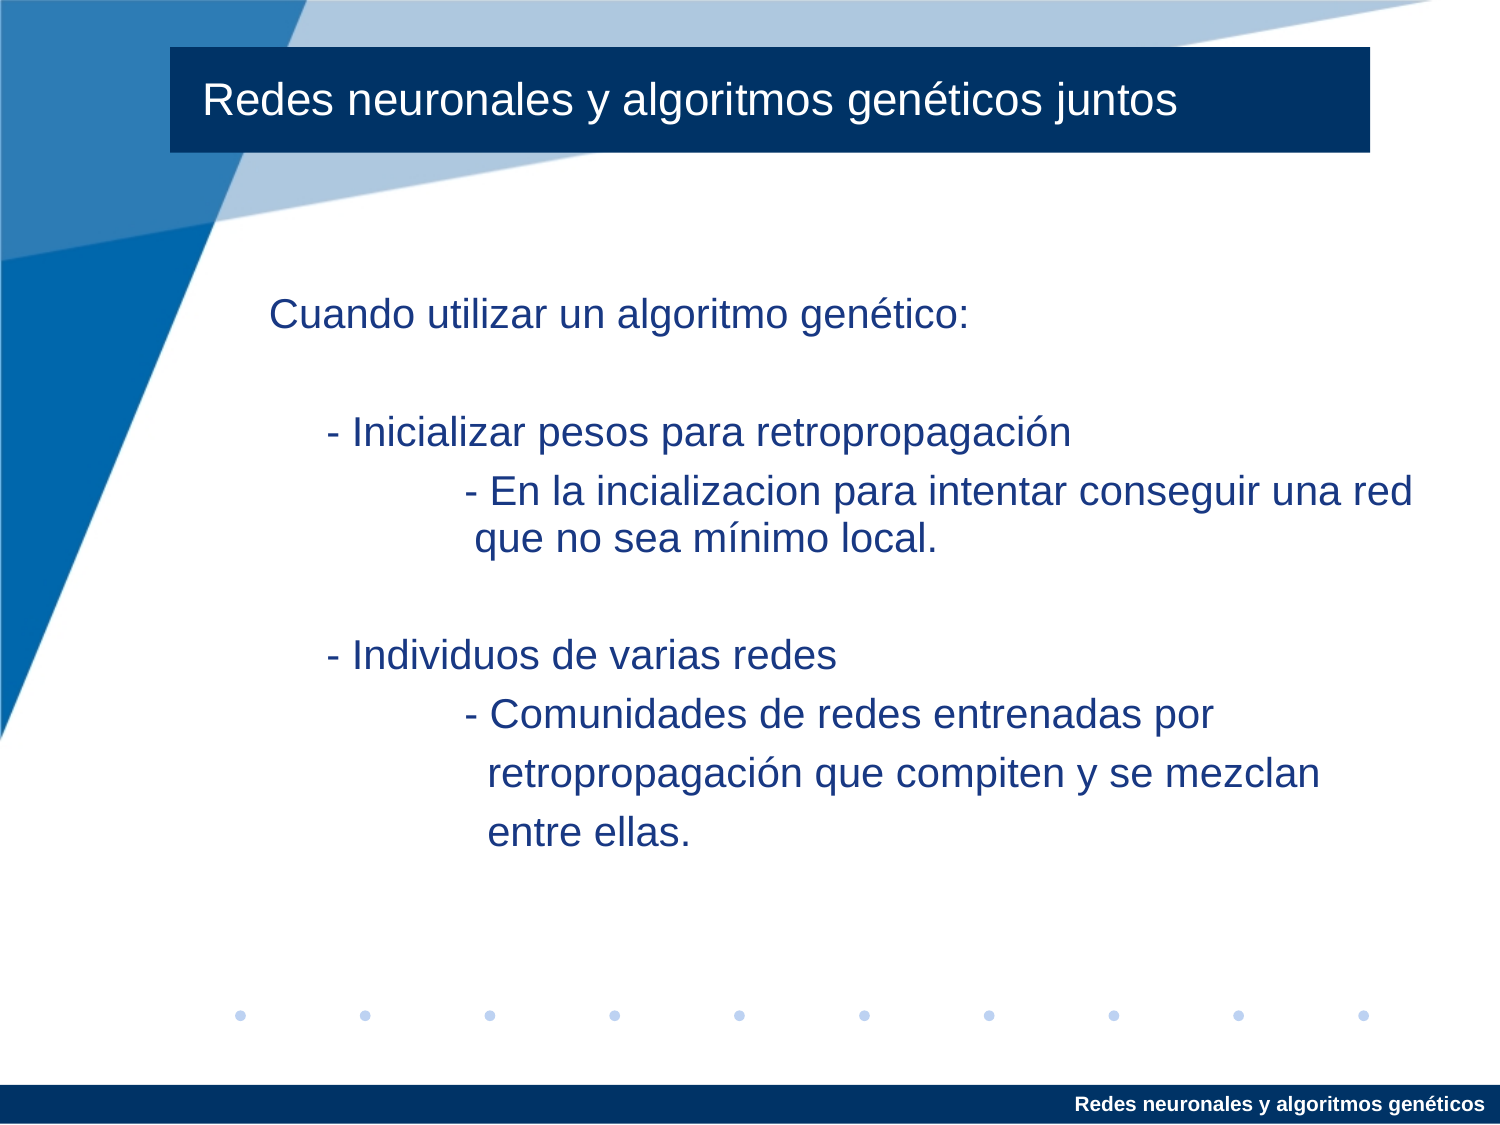

# Redes neuronales y algoritmos genéticos juntos
Cuando utilizar un algoritmo genético:
 - Inicializar pesos para retropropagación
 - En la incializacion para intentar conseguir una red que no sea mínimo local.
 - Individuos de varias redes
 - Comunidades de redes entrenadas por
 retropropagación que compiten y se mezclan
 entre ellas.